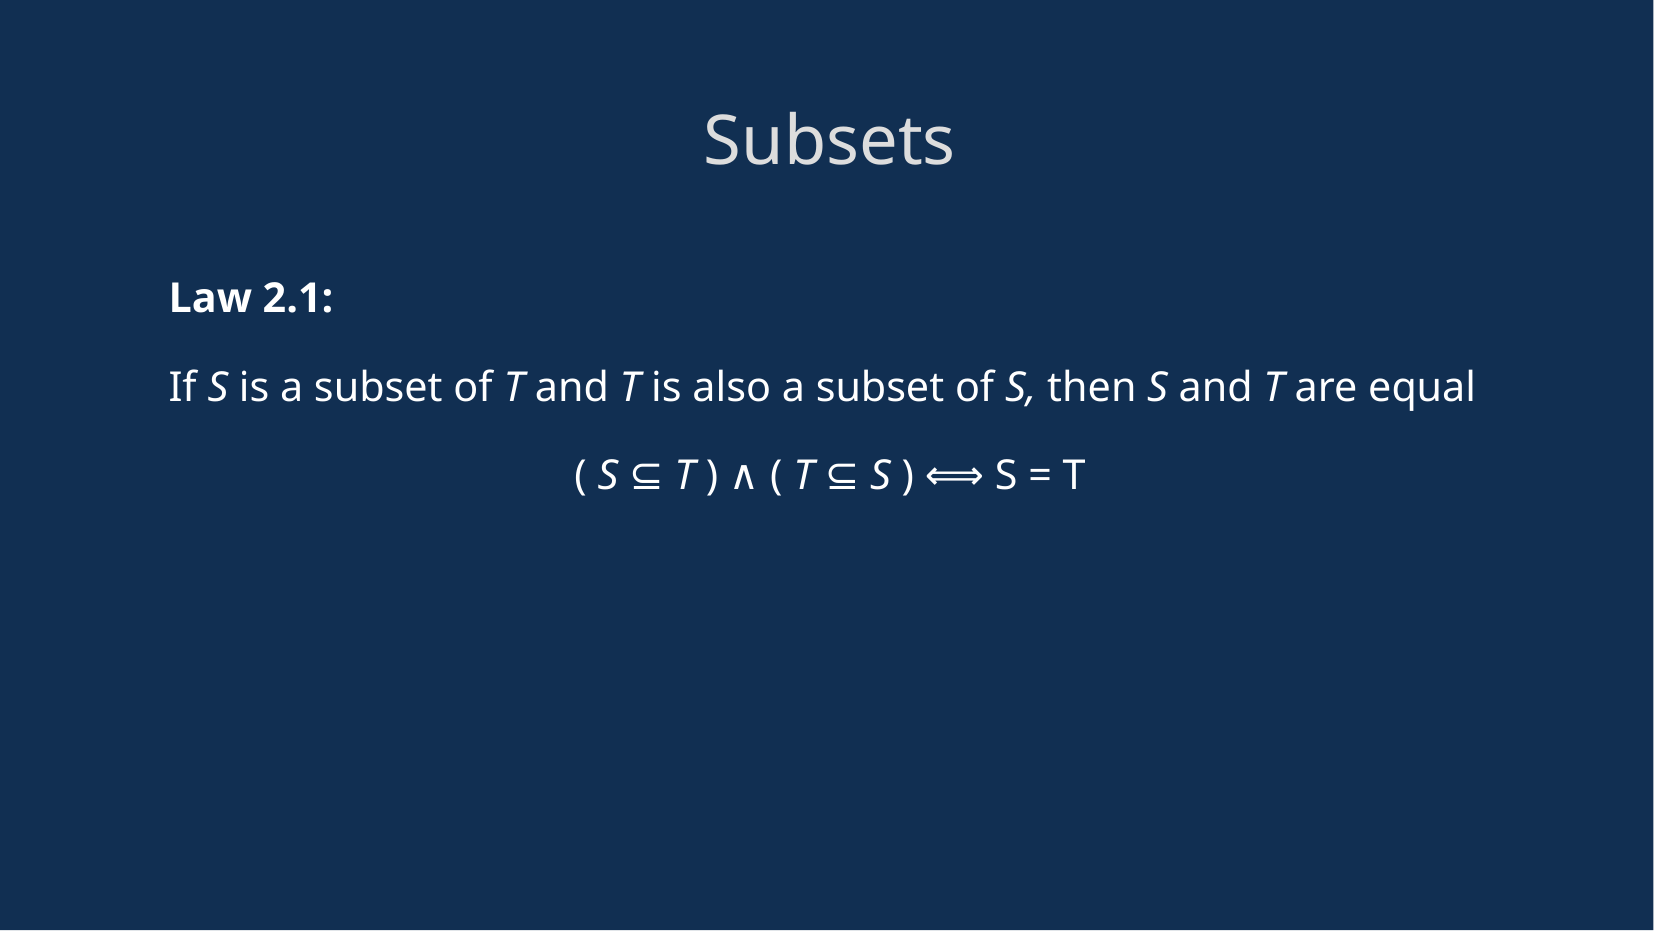

# Subsets
Law 2.1:
If S is a subset of T and T is also a subset of S, then S and T are equal
( S ⊆ T ) ∧ ( T ⊆ S ) ⟺ S = T